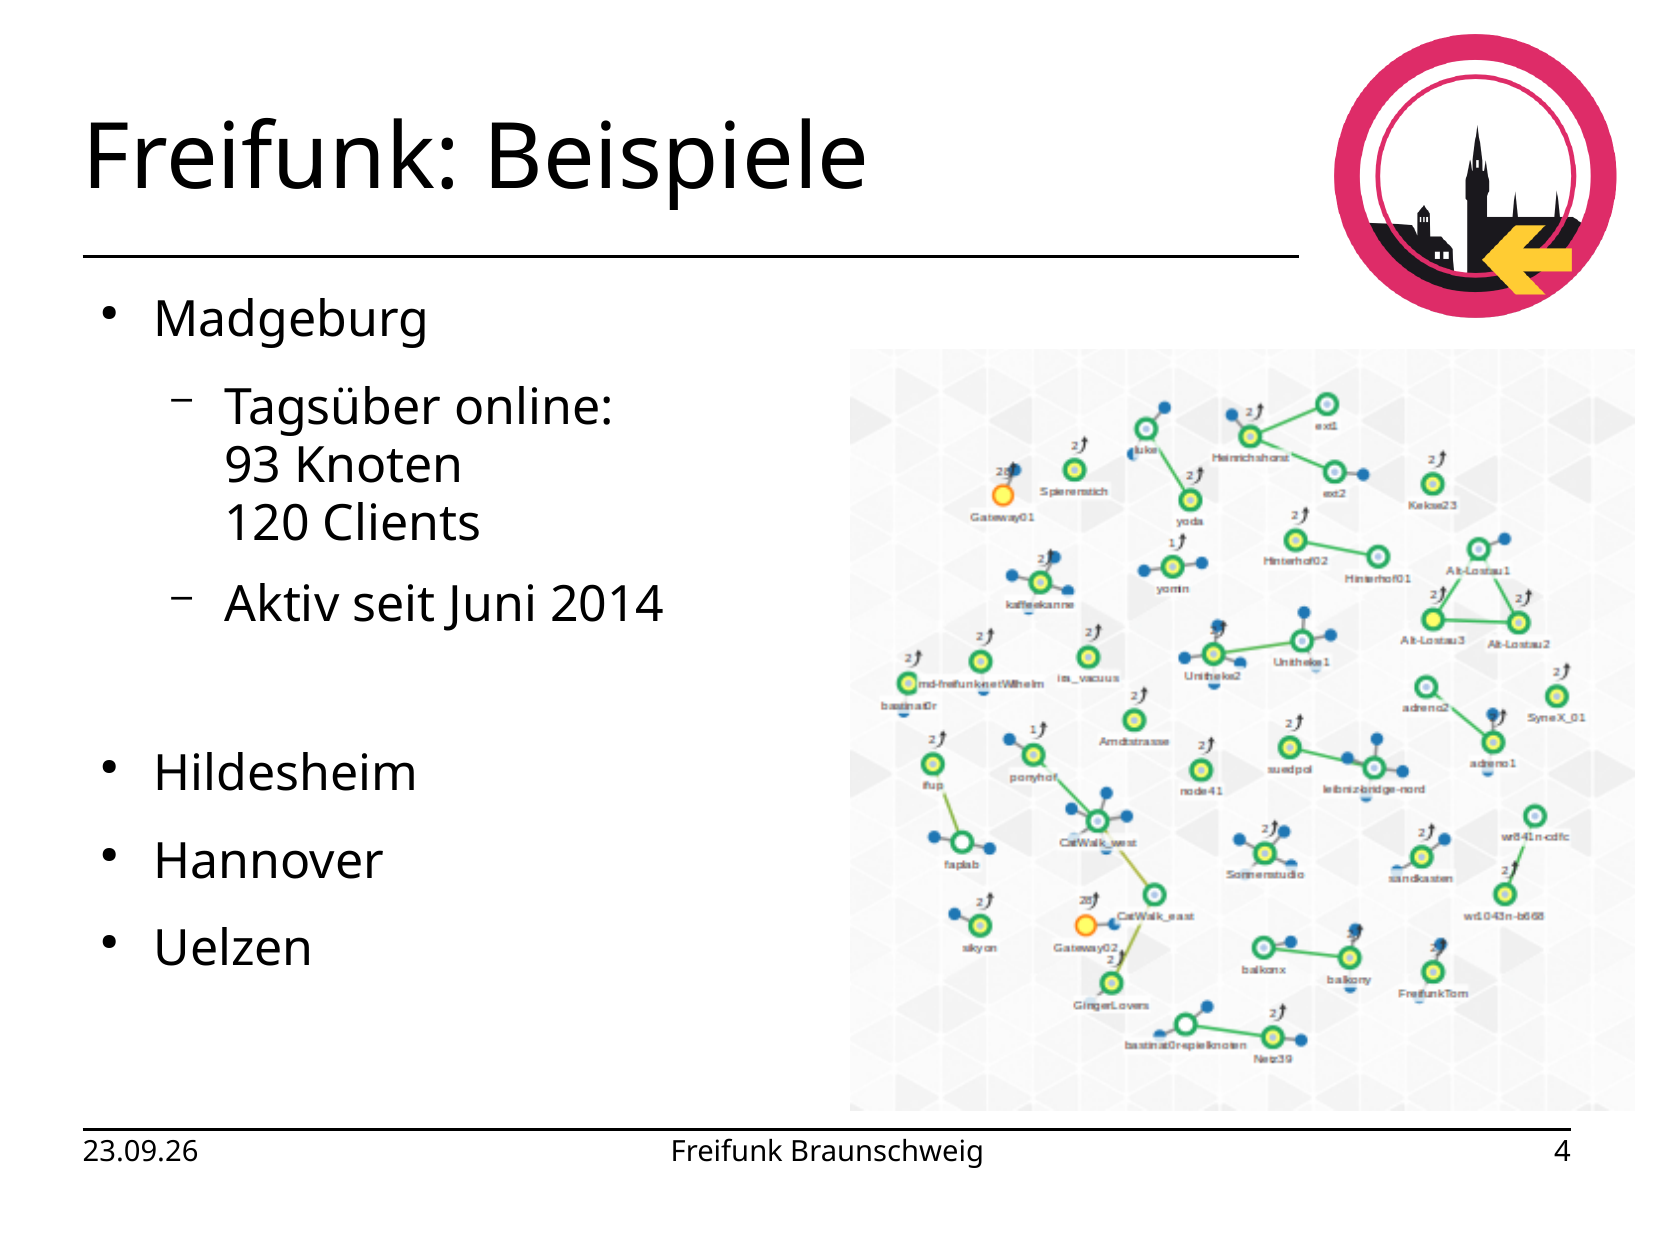

# Freifunk: Beispiele
Madgeburg
Tagsüber online:
93 Knoten
120 Clients
Aktiv seit Juni 2014
Hildesheim
Hannover
Uelzen
Freifunk Braunschweig
4